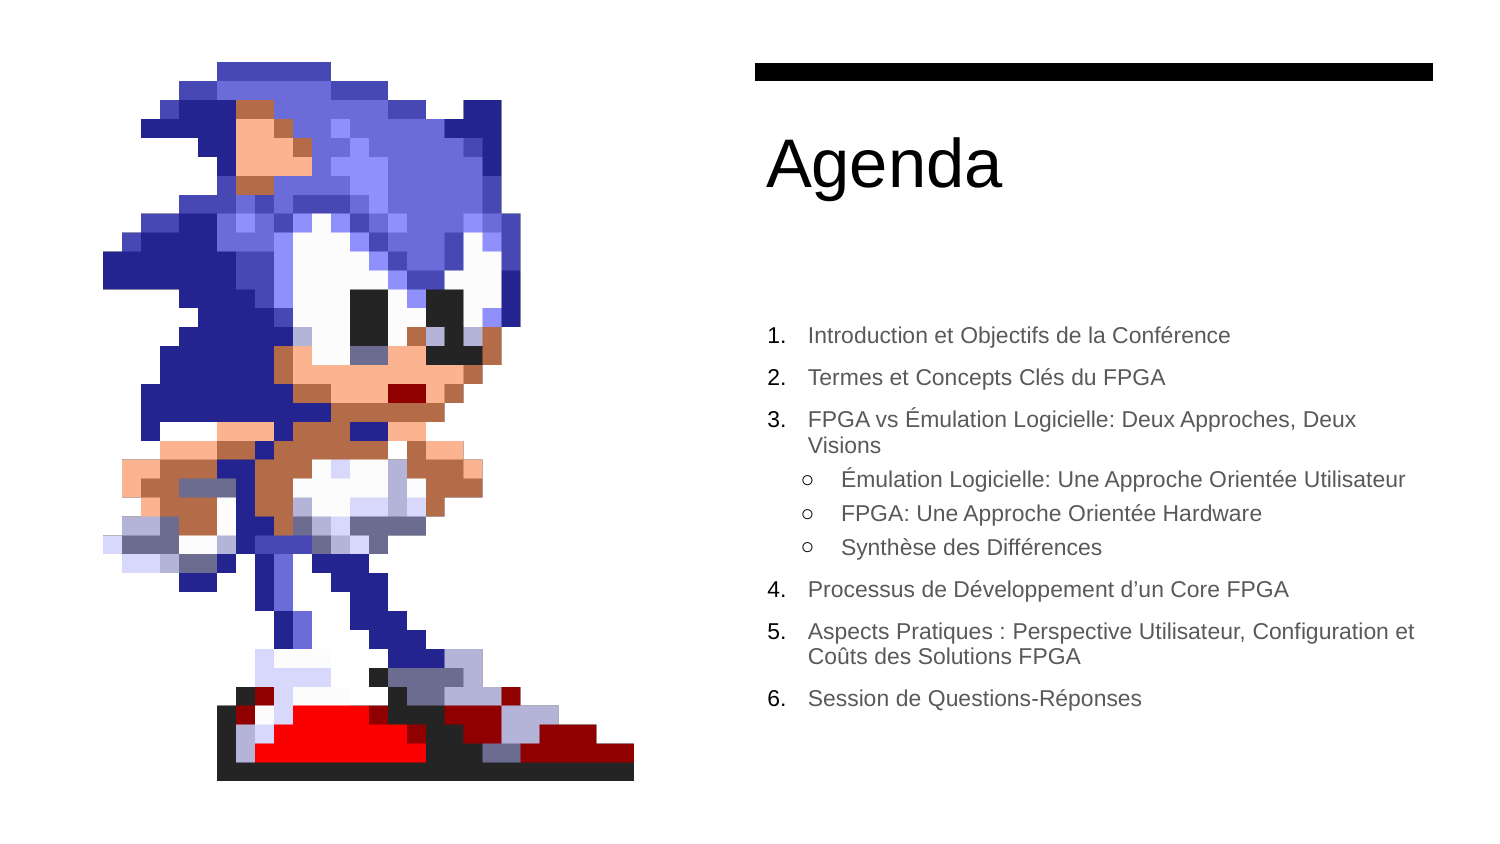

# Agenda
Introduction et Objectifs de la Conférence
Termes et Concepts Clés du FPGA
FPGA vs Émulation Logicielle: Deux Approches, Deux Visions
Émulation Logicielle: Une Approche Orientée Utilisateur
FPGA: Une Approche Orientée Hardware
Synthèse des Différences
Processus de Développement d’un Core FPGA
Aspects Pratiques : Perspective Utilisateur, Configuration et Coûts des Solutions FPGA
Session de Questions-Réponses